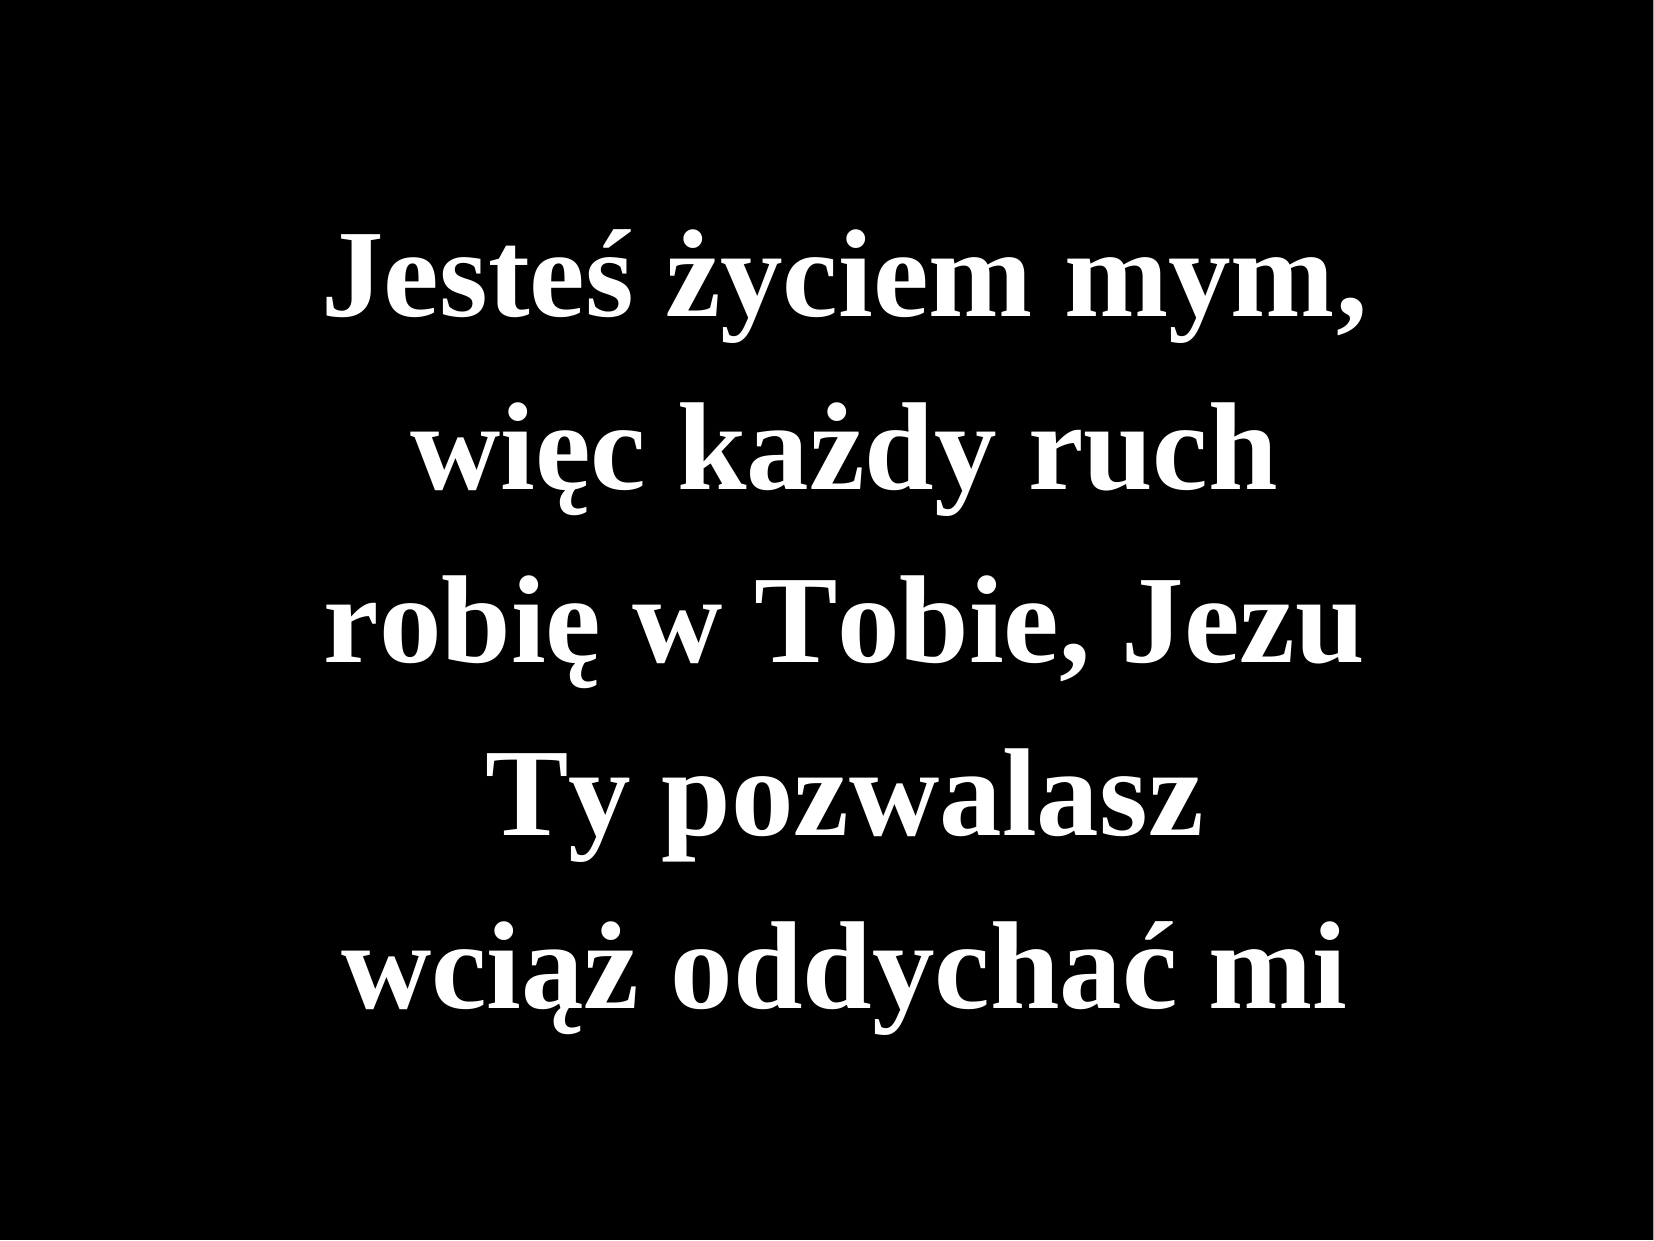

# Jesteś życiem mym,
ppp
więc każdy ruch
ppp
robię w Tobie, Jezu
ppp
Ty pozwalasz
ppp
wciąż oddychać mi